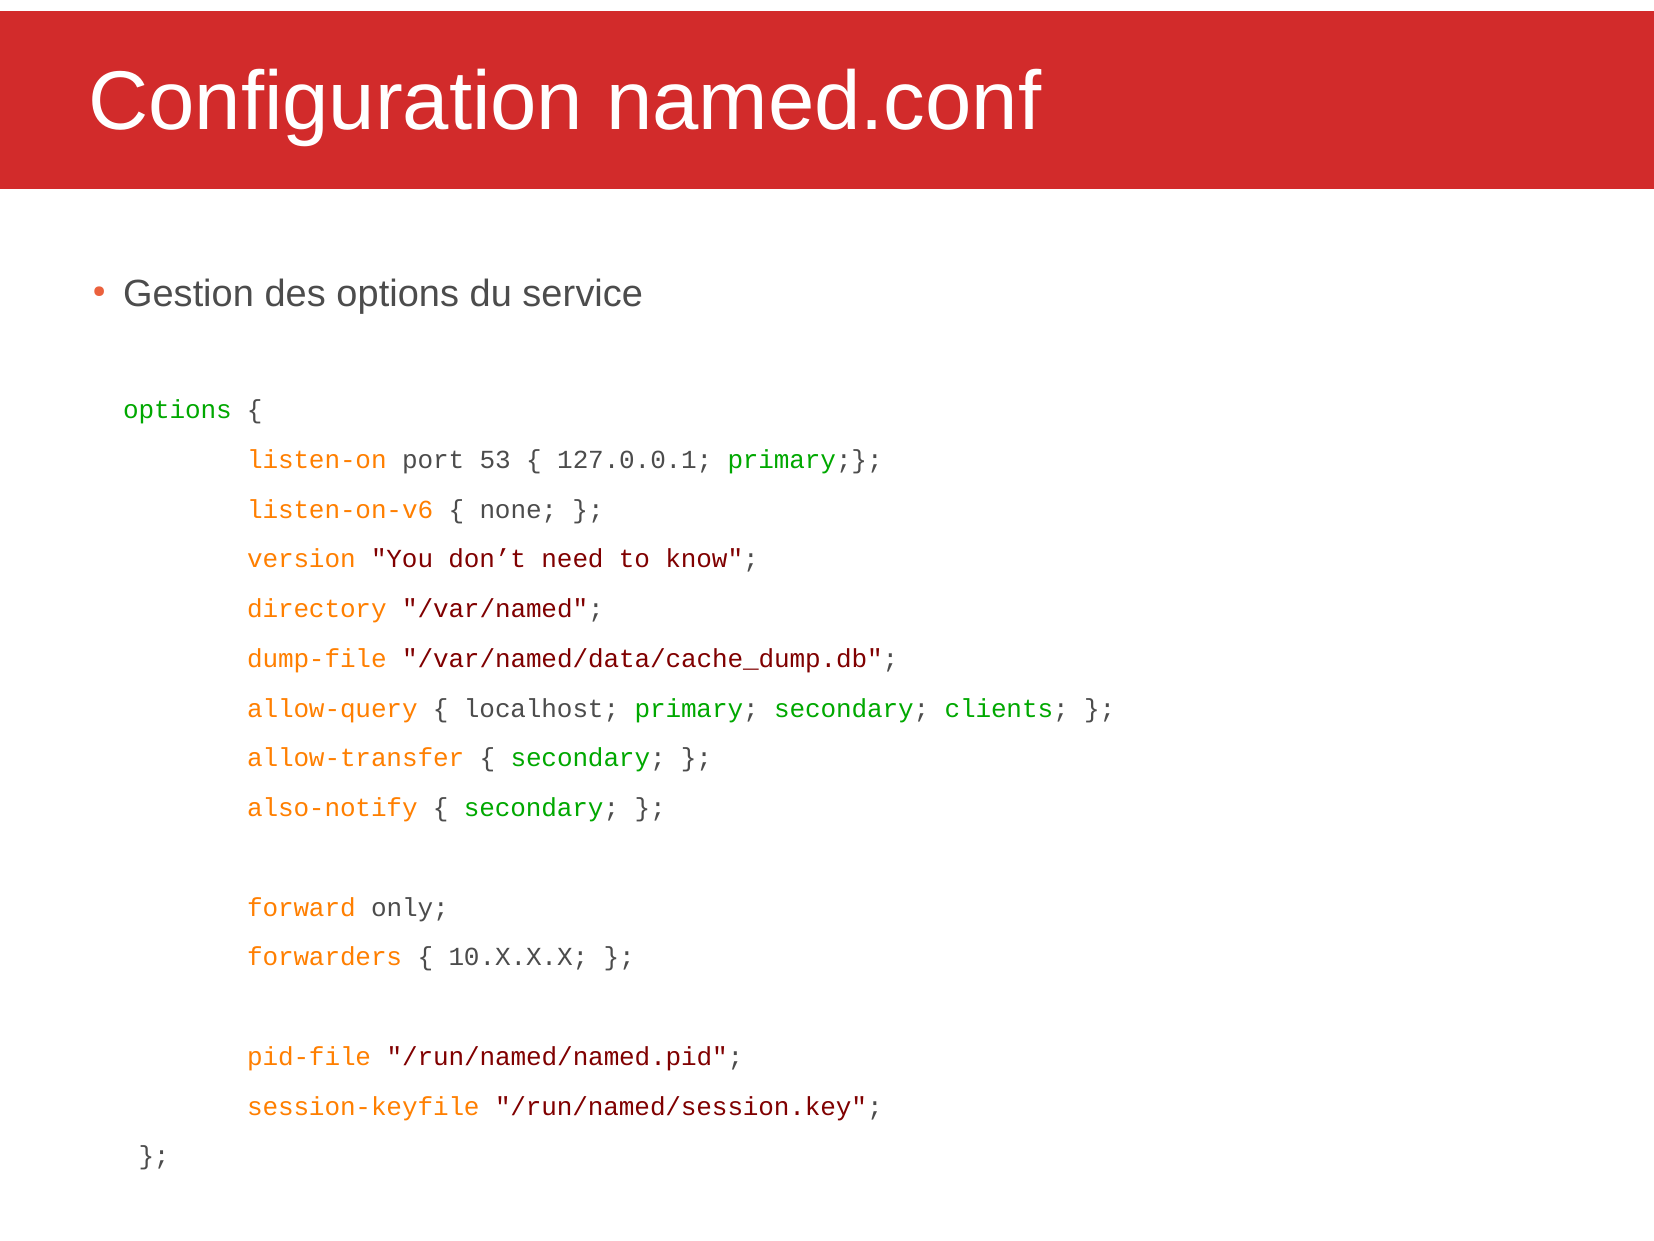

# Configuration named.conf
Gestion des options du service
options {
 listen-on port 53 { 127.0.0.1; primary;};
 listen-on-v6 { none; };
 version "You don’t need to know";
 directory "/var/named";
 dump-file "/var/named/data/cache_dump.db";
 allow-query					 { localhost; primary; secondary; clients; };
 allow-transfer { secondary; };
 also-notify	 { secondary; };
 forward only;
 forwarders { 10.X.X.X; };
 pid-file "/run/named/named.pid";
 session-keyfile "/run/named/session.key";
 };